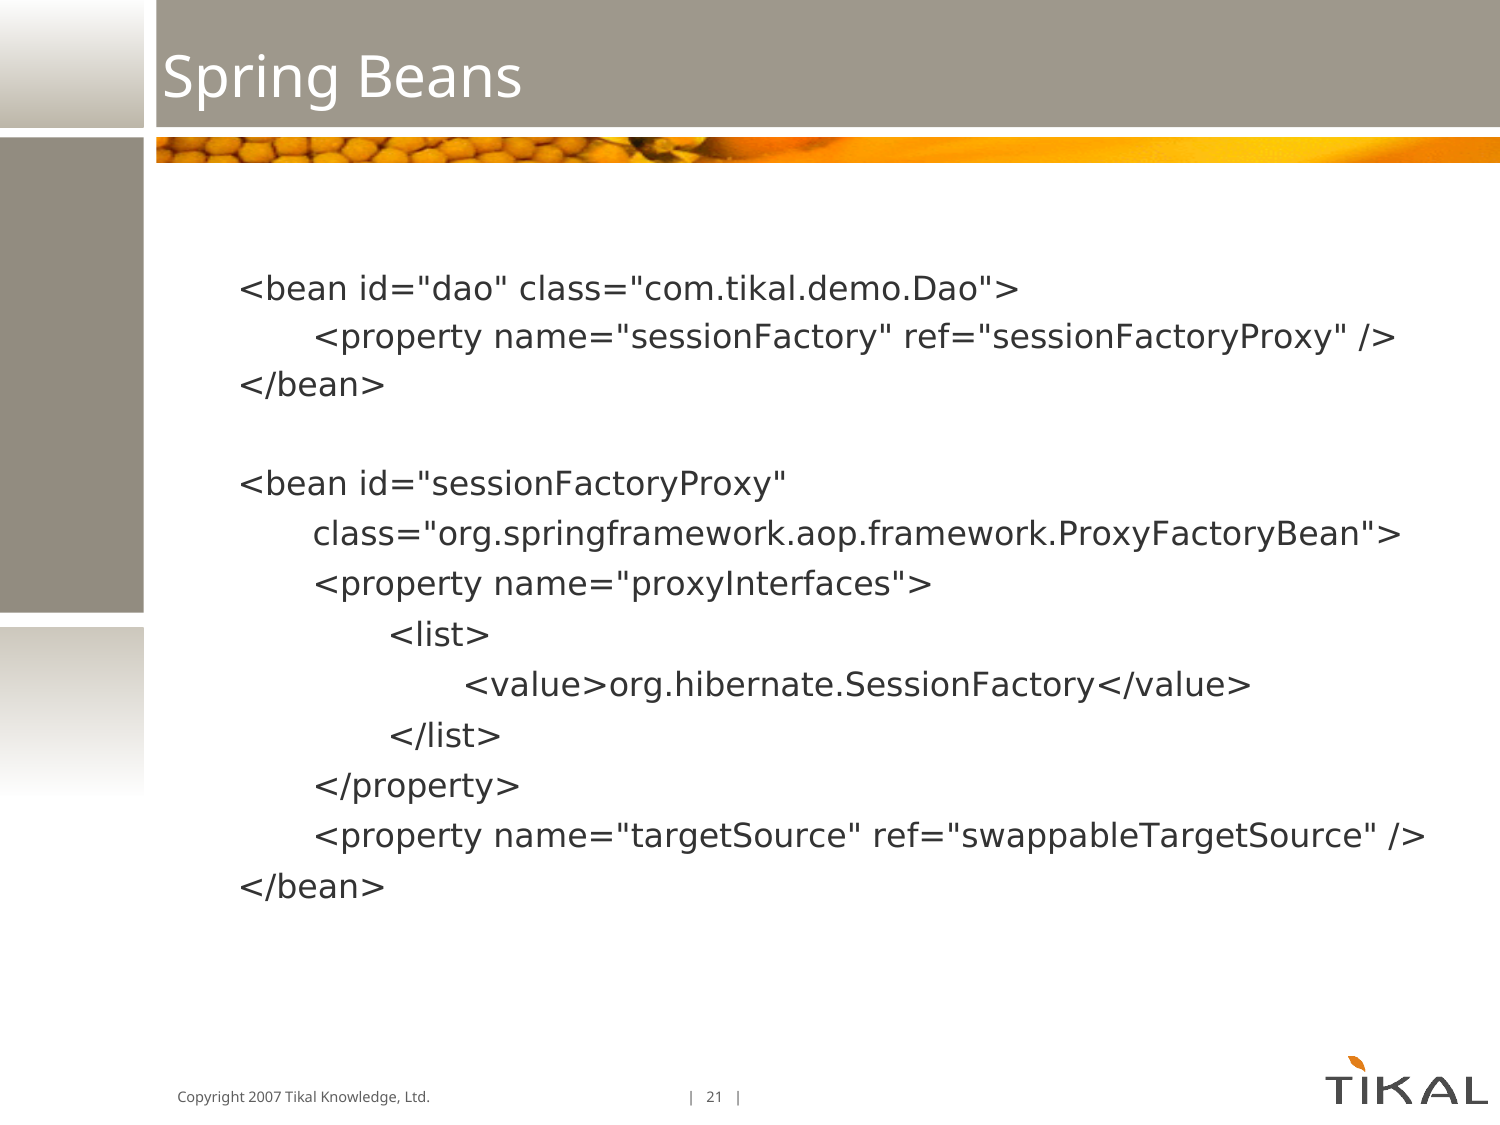

# Spring Beans
<bean id="dao" class="com.tikal.demo.Dao">
	<property name="sessionFactory" ref="sessionFactoryProxy" />
</bean>
<bean id="sessionFactoryProxy"
	class="org.springframework.aop.framework.ProxyFactoryBean">
	<property name="proxyInterfaces">
		<list>
			<value>org.hibernate.SessionFactory</value>
		</list>
	</property>
	<property name="targetSource" ref="swappableTargetSource" />
</bean>